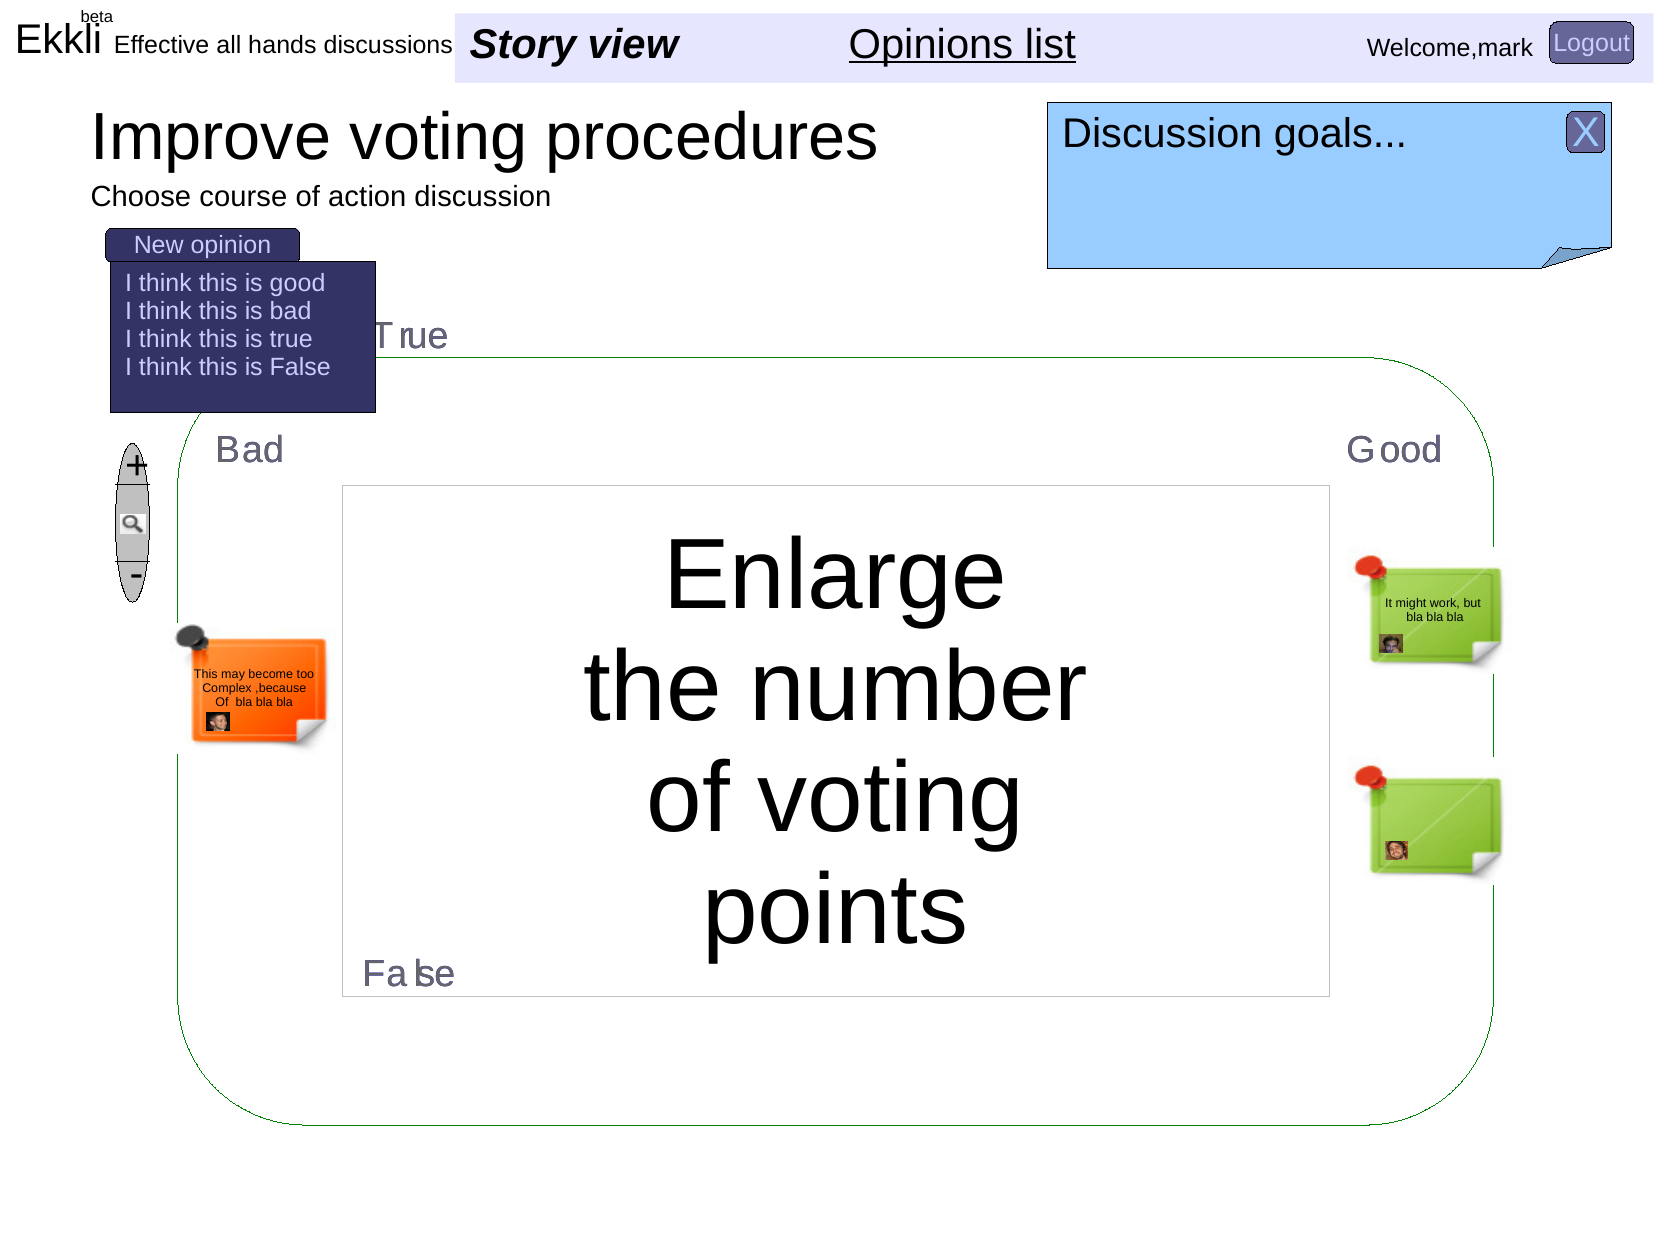

beta
Ekkli Effective all hands discussions
Story view
Opinions list
Logout
Welcome,mark
Improve voting procedures
Discussion goals...
X
Choose course of action discussion
New opinion
I think this is good
I think this is bad
I think this is true
I think this is False
True
Enlarge
the number
of voting
points
+
Bad
Good
 -
It might work, but
 bla bla bla
This may become too
Complex ,because
Of bla bla bla
False